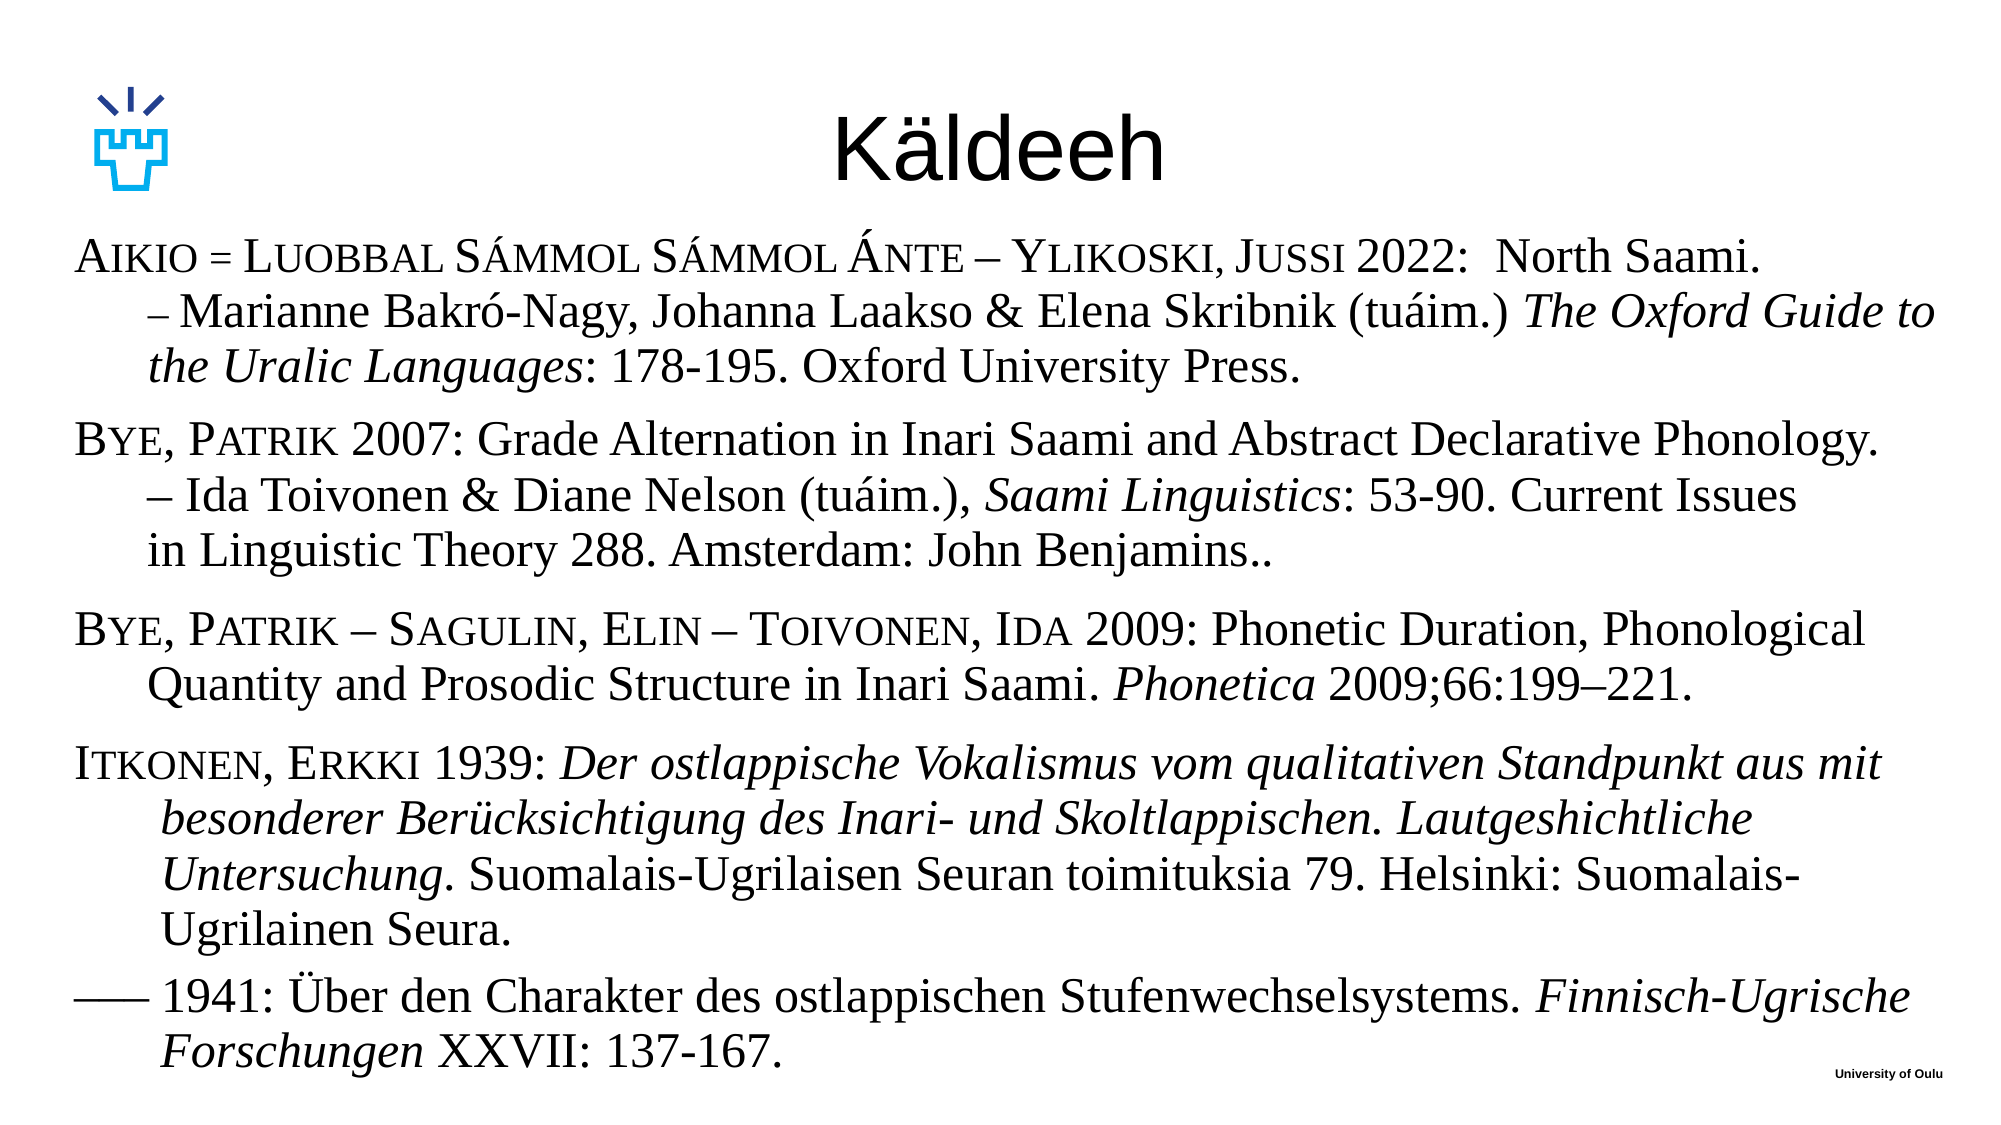

# Käldeeh
AIKIO = LUOBBAL SÁMMOL SÁMMOL ÁNTE – YLIKOSKI, JUSSI 2022: North Saami.
	– Marianne Bakró-Nagy, Johanna Laakso & Elena Skribnik (tuáim.) The Oxford Guide to
 	the Uralic Languages: 178-195. Oxford University Press.
BYE, PATRIK 2007: Grade Alternation in Inari Saami and Abstract Declarative Phonology.
	– Ida Toivonen & Diane Nelson (tuáim.), Saami Linguistics: 53-90. Current Issues
 	in Linguistic Theory 288. Amsterdam: John Benjamins..
BYE, PATRIK – SAGULIN, ELIN – TOIVONEN, IDA 2009: Phonetic Duration, Phonological
	Quantity and Prosodic Structure in Inari Saami. Phonetica 2009;66:199–221.
ITKONEN, ERKKI 1939: Der ostlappische Vokalismus vom qualitativen Standpunkt aus mit
	 besonderer Berücksichtigung des Inari- und Skoltlappischen. Lautgeshichtliche
	 Untersuchung. Suomalais-Ugrilaisen Seuran toimituksia 79. Helsinki: Suomalais-
	 Ugrilainen Seura.
––– 1941: Über den Charakter des ostlappischen Stufenwechselsystems. Finnisch-Ugrische
 	 Forschungen XXVII: 137-167.
https://github.com/tkoukkar/anaraskiela/blob/master/Koukkari_Tuomas-CIFUXIII-oovdanpyehtim.pdf